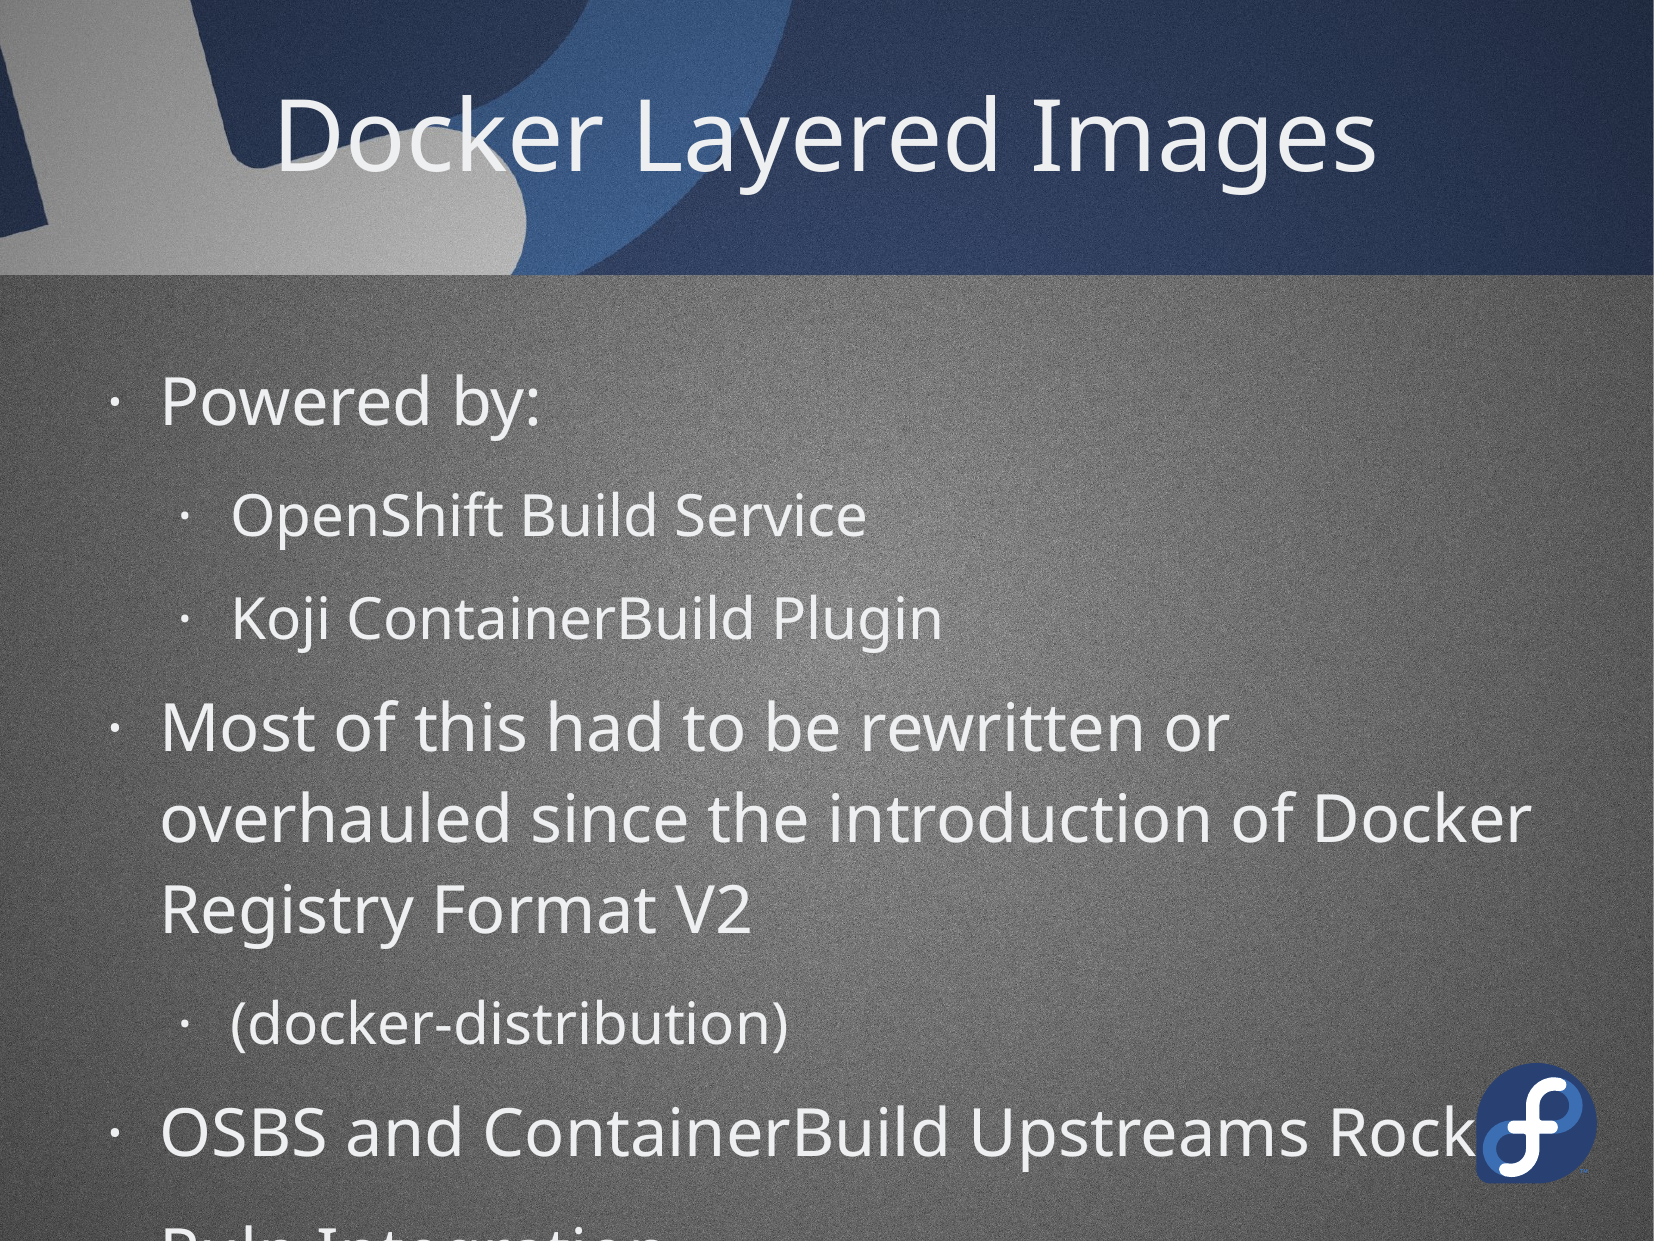

# Docker Layered Images
Powered by:
OpenShift Build Service
Koji ContainerBuild Plugin
Most of this had to be rewritten or overhauled since the introduction of Docker Registry Format V2
(docker-distribution)
OSBS and ContainerBuild Upstreams Rock!
Pulp Integration